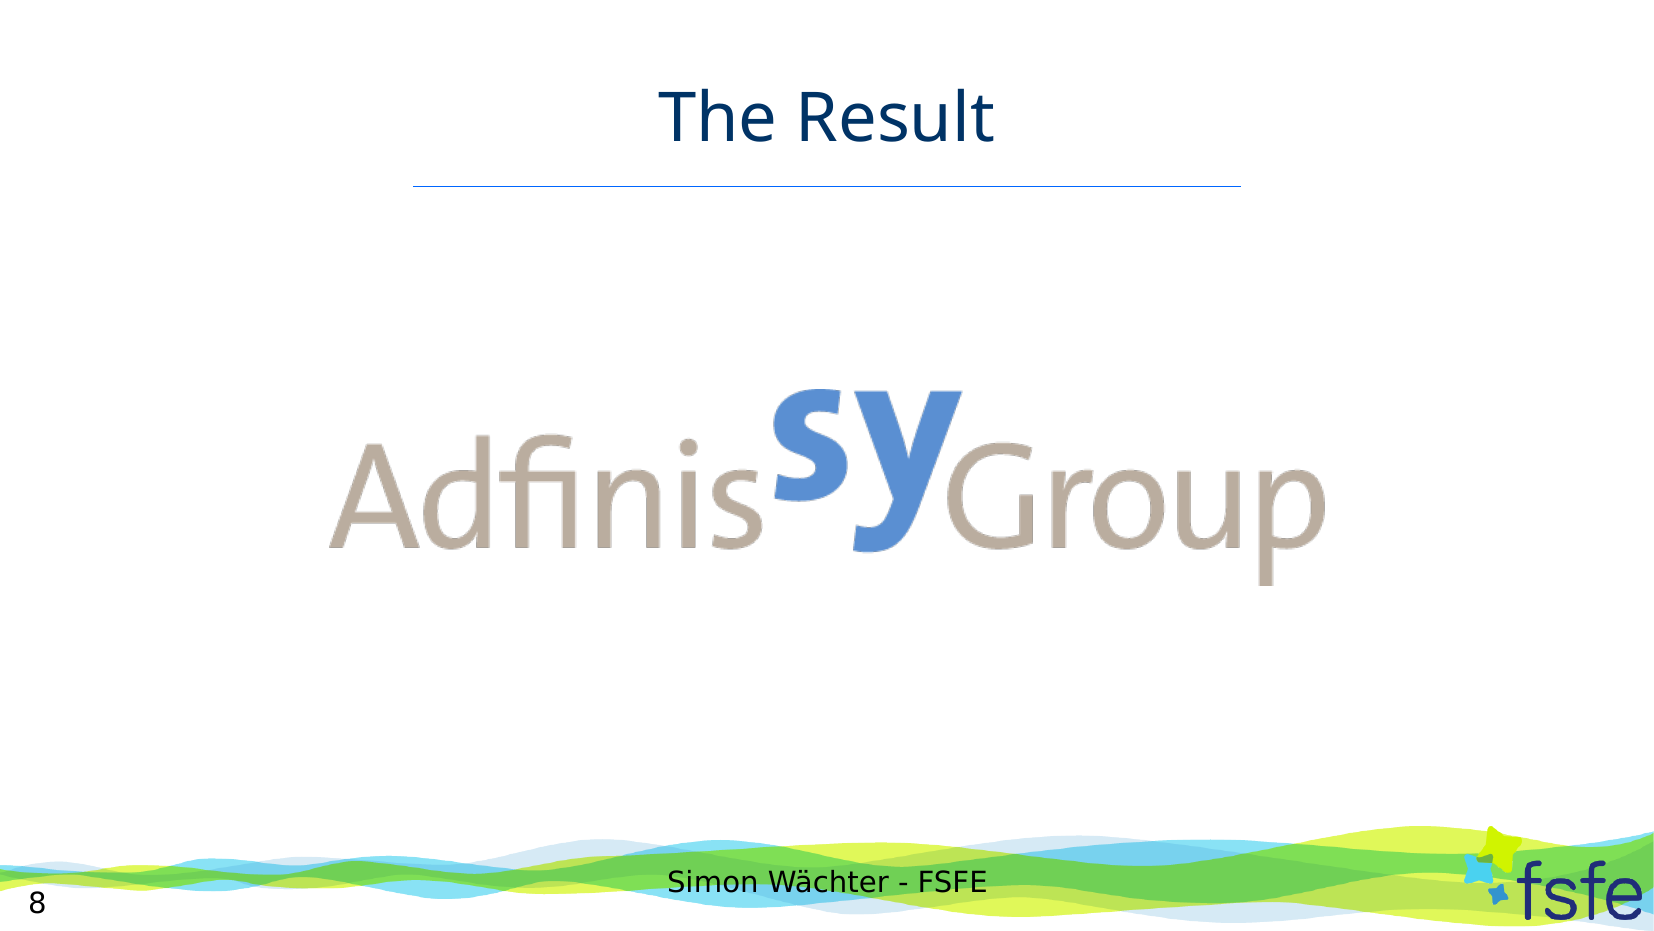

# The Result
Simon Wächter - FSFE
8